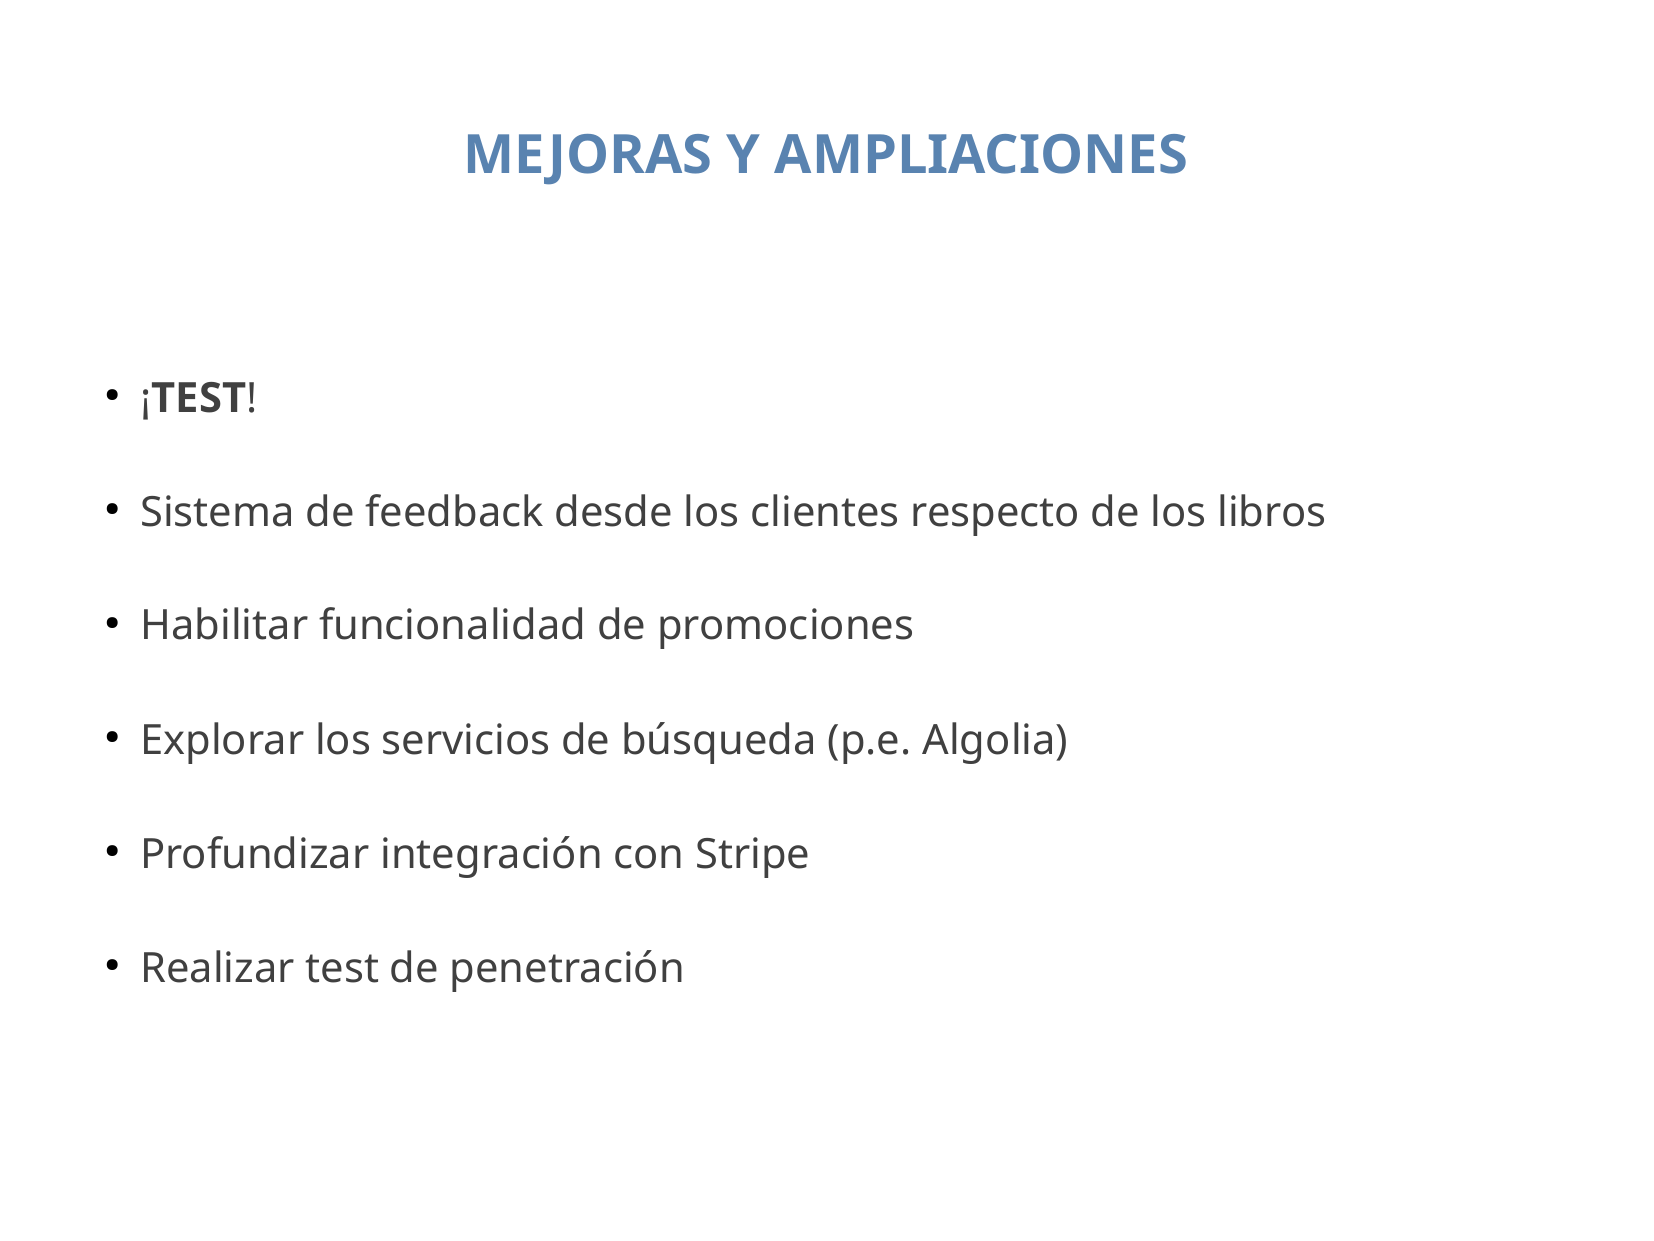

# MEJORAS Y AMPLIACIONES
¡TEST!
Sistema de feedback desde los clientes respecto de los libros
Habilitar funcionalidad de promociones
Explorar los servicios de búsqueda (p.e. Algolia)
Profundizar integración con Stripe
Realizar test de penetración
9